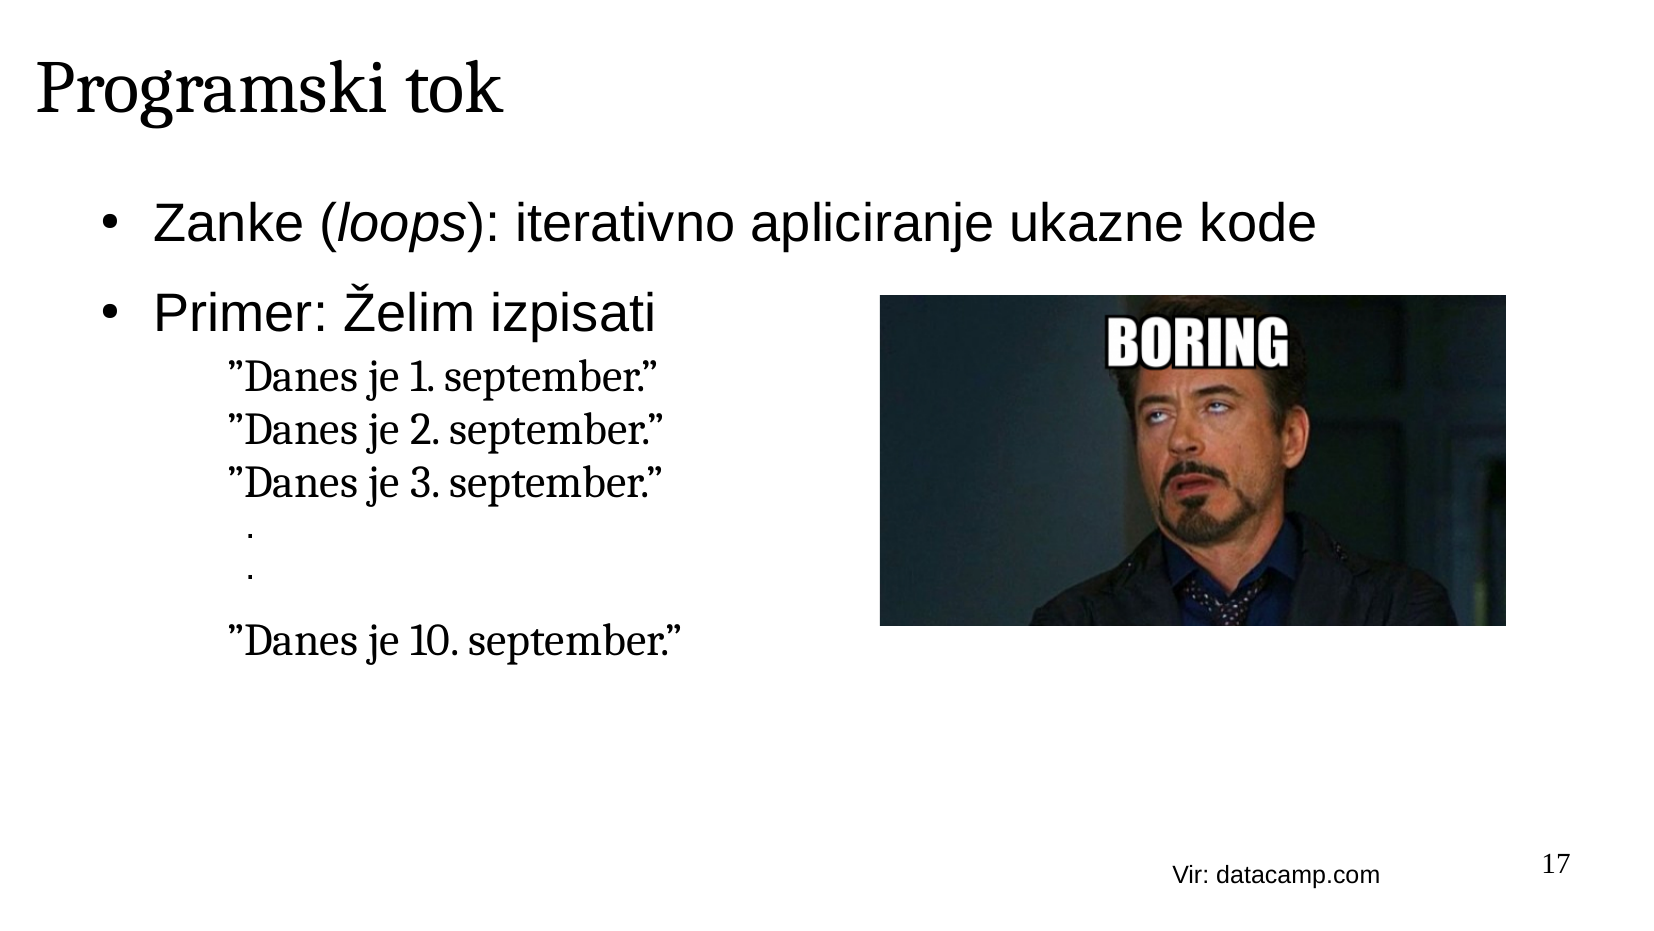

# Programski tok
Zanke (loops): iterativno apliciranje ukazne kode
Primer: Želim izpisati
	”Danes je 1. september.”
	”Danes je 2. september.”
	”Danes je 3. september.”
	”Danes je 10. september.”
.
.
.
17
Vir: datacamp.com